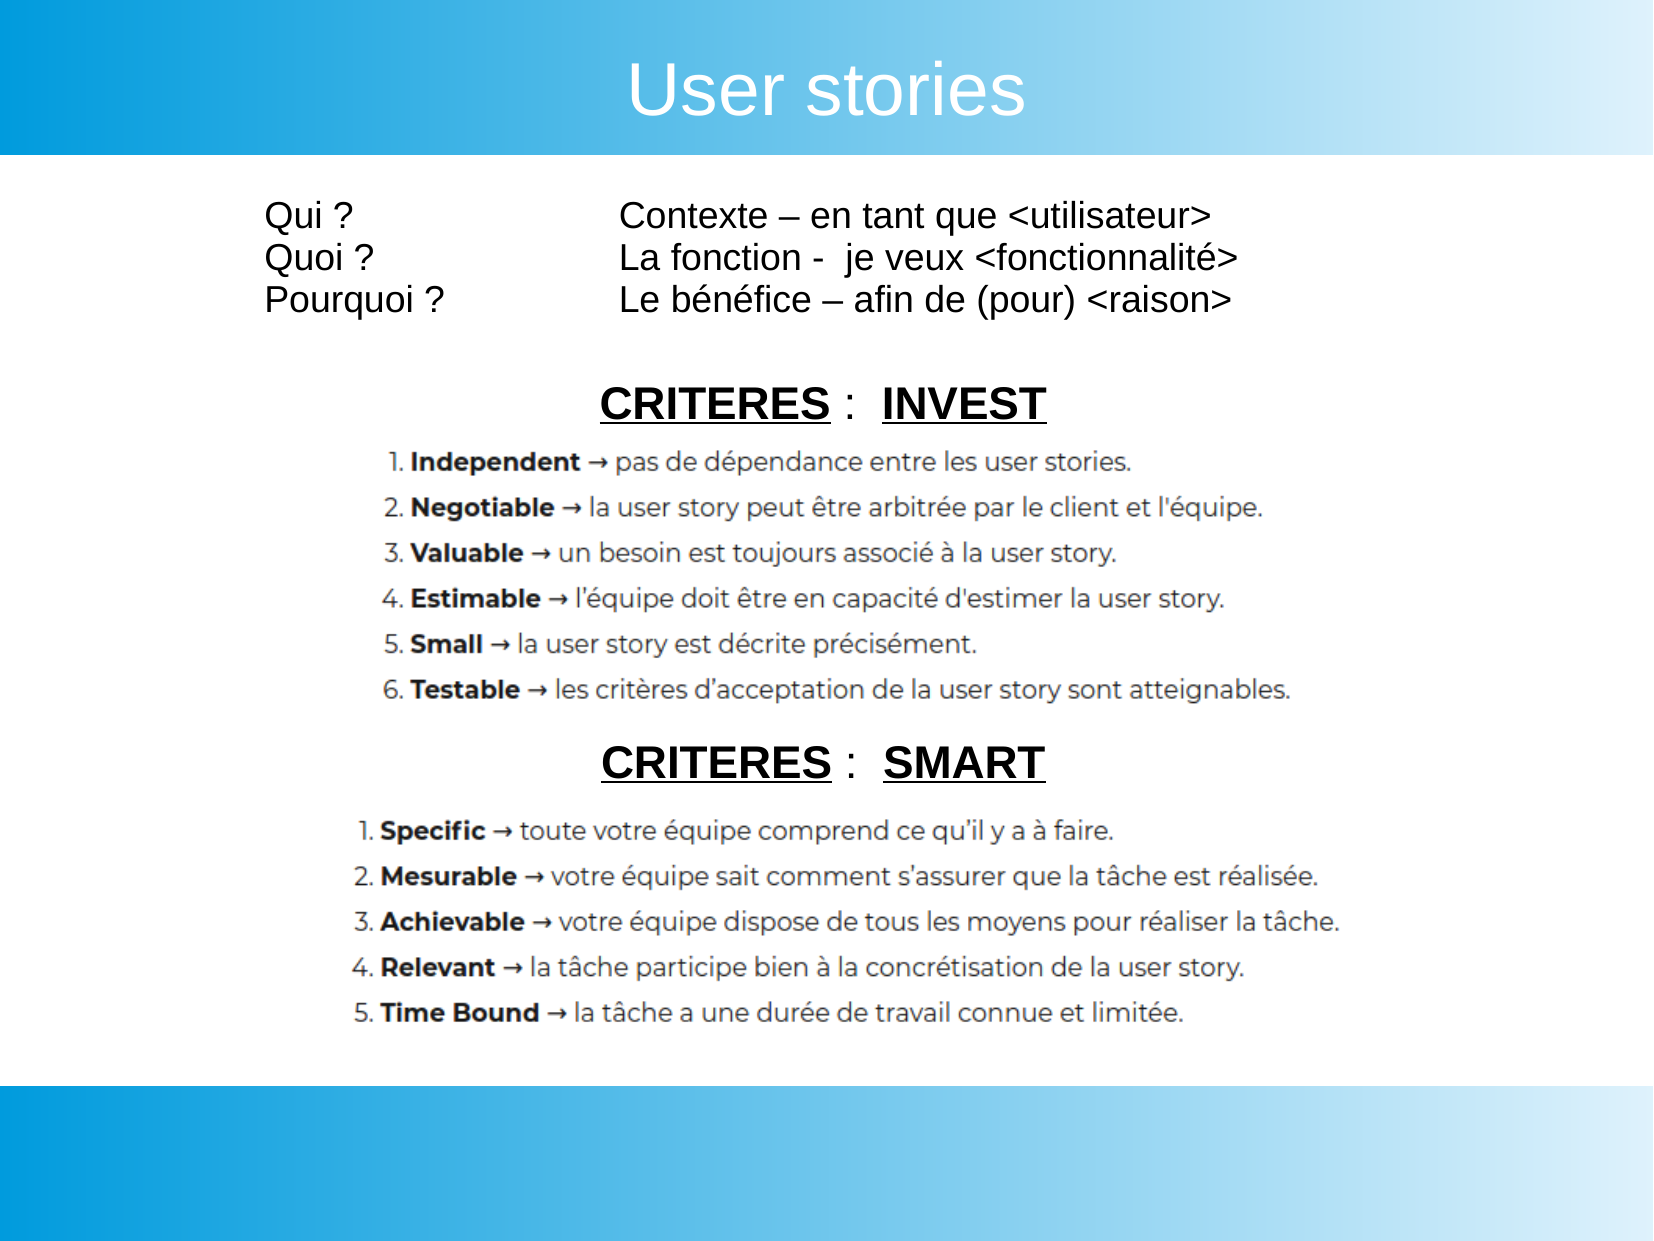

# User stories
Qui ?
Quoi ?
Pourquoi ?
Contexte – en tant que <utilisateur>
La fonction - je veux <fonctionnalité>
Le bénéfice – afin de (pour) <raison>
CRITERES : INVEST
CRITERES : SMART